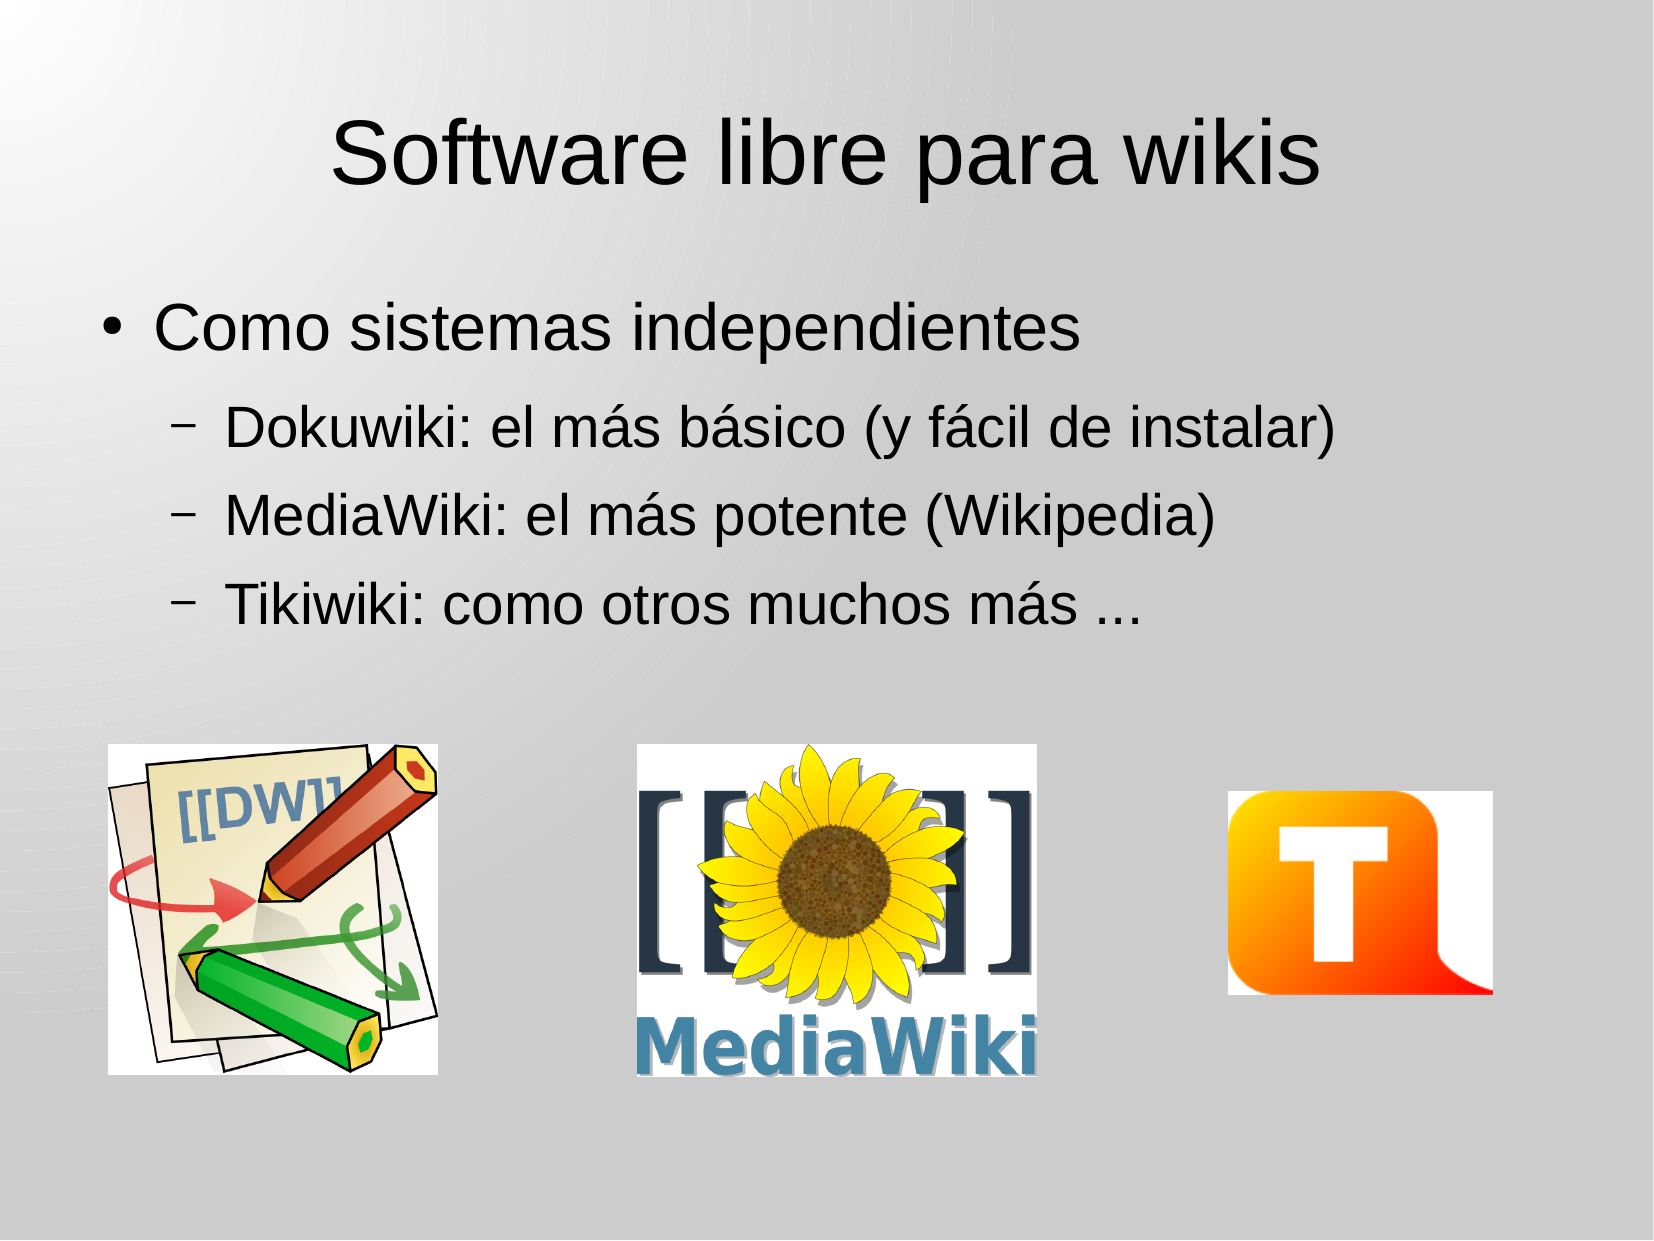

# Software libre para wikis
Como sistemas independientes
Dokuwiki: el más básico (y fácil de instalar)
MediaWiki: el más potente (Wikipedia)
Tikiwiki: como otros muchos más ...